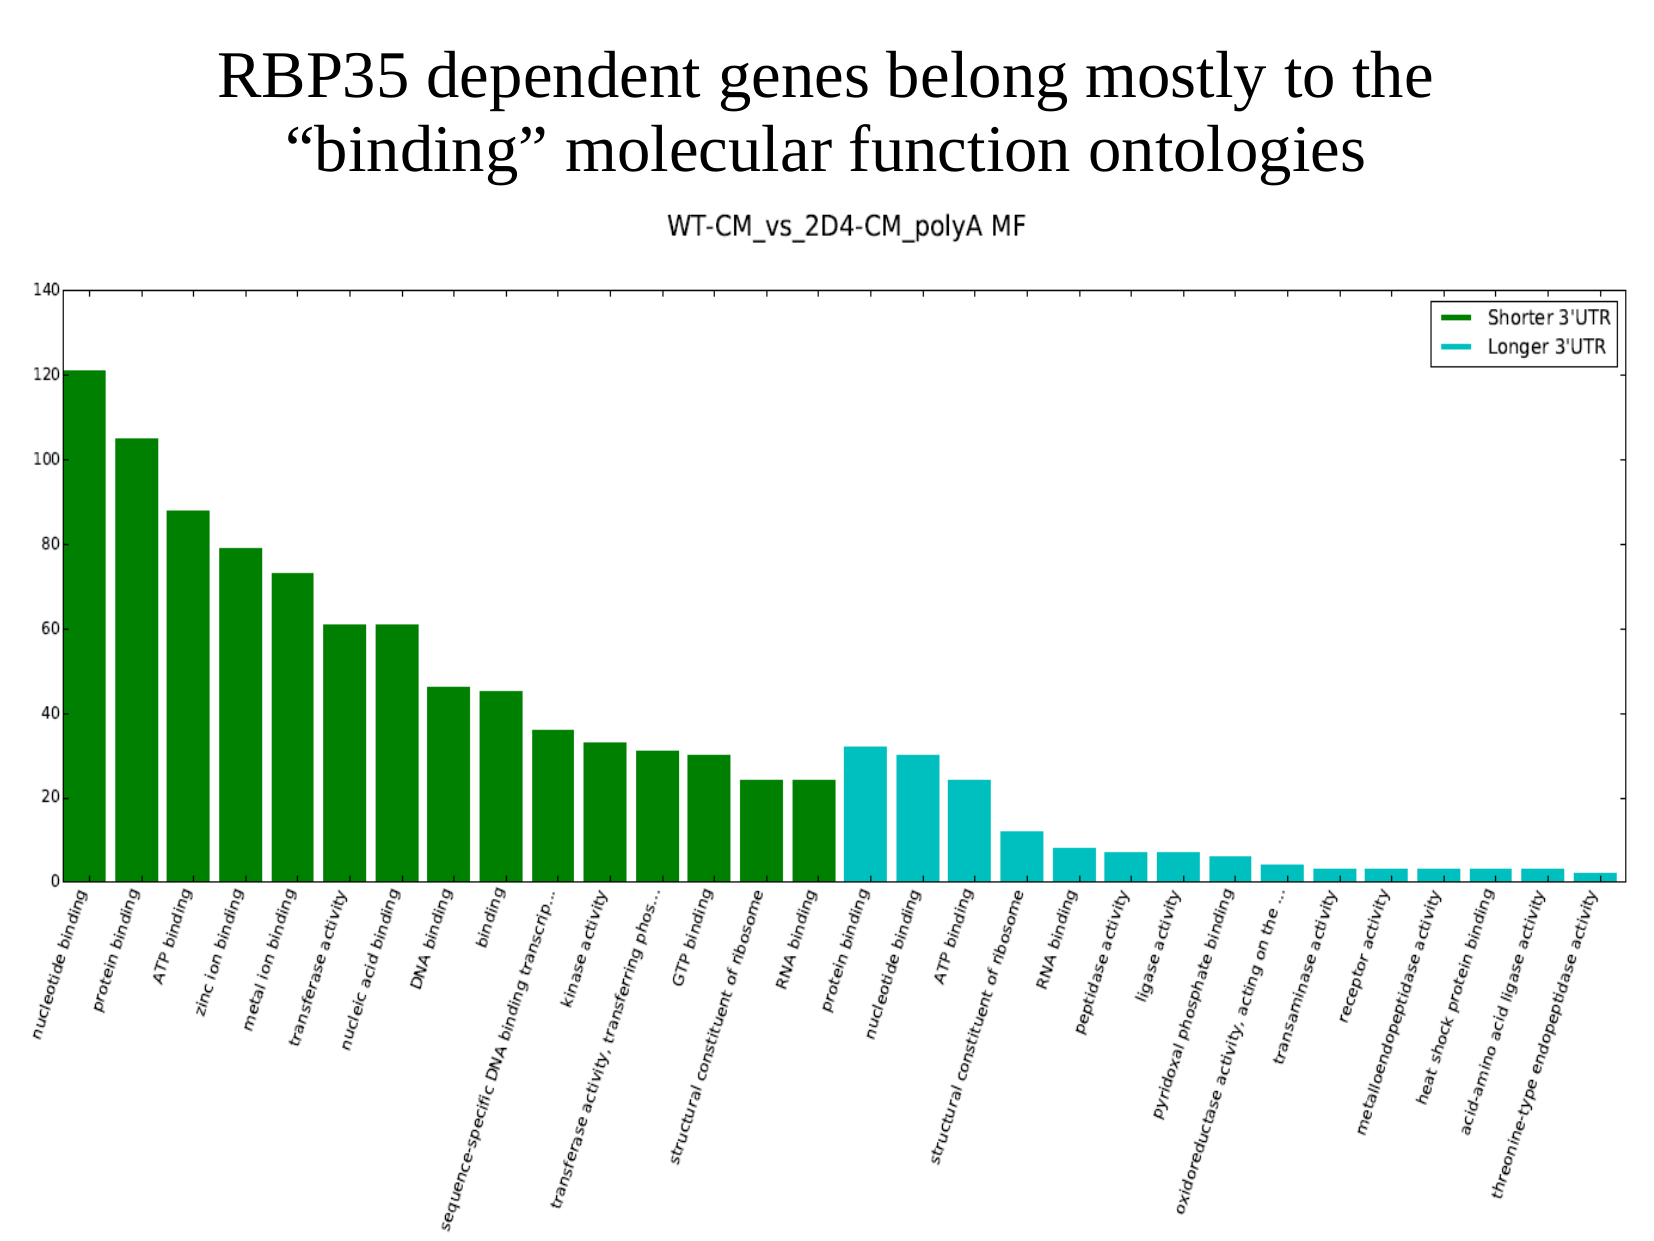

# RBP35 dependent genes belong mostly to the “binding” molecular function ontologies